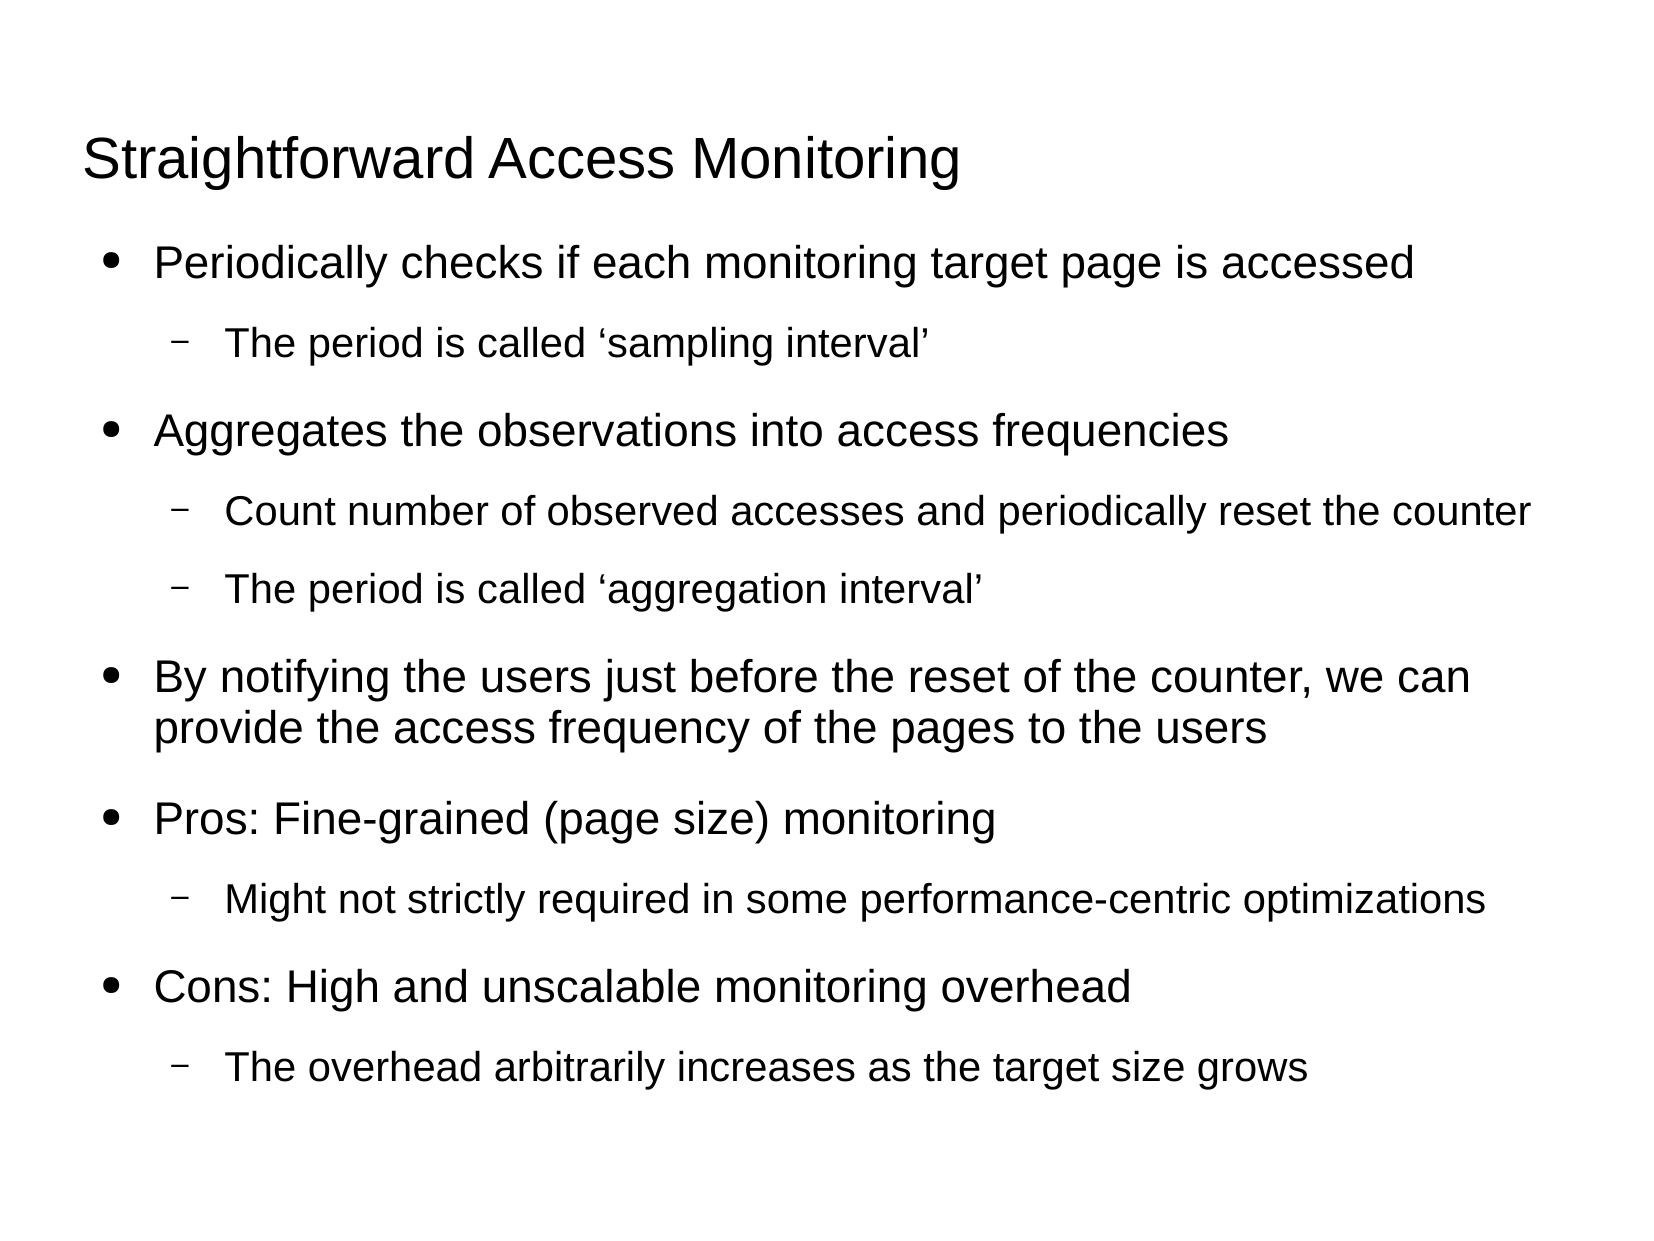

# Straightforward Access Monitoring
Periodically checks if each monitoring target page is accessed
The period is called ‘sampling interval’
Aggregates the observations into access frequencies
Count number of observed accesses and periodically reset the counter
The period is called ‘aggregation interval’
By notifying the users just before the reset of the counter, we can provide the access frequency of the pages to the users
Pros: Fine-grained (page size) monitoring
Might not strictly required in some performance-centric optimizations
Cons: High and unscalable monitoring overhead
The overhead arbitrarily increases as the target size grows